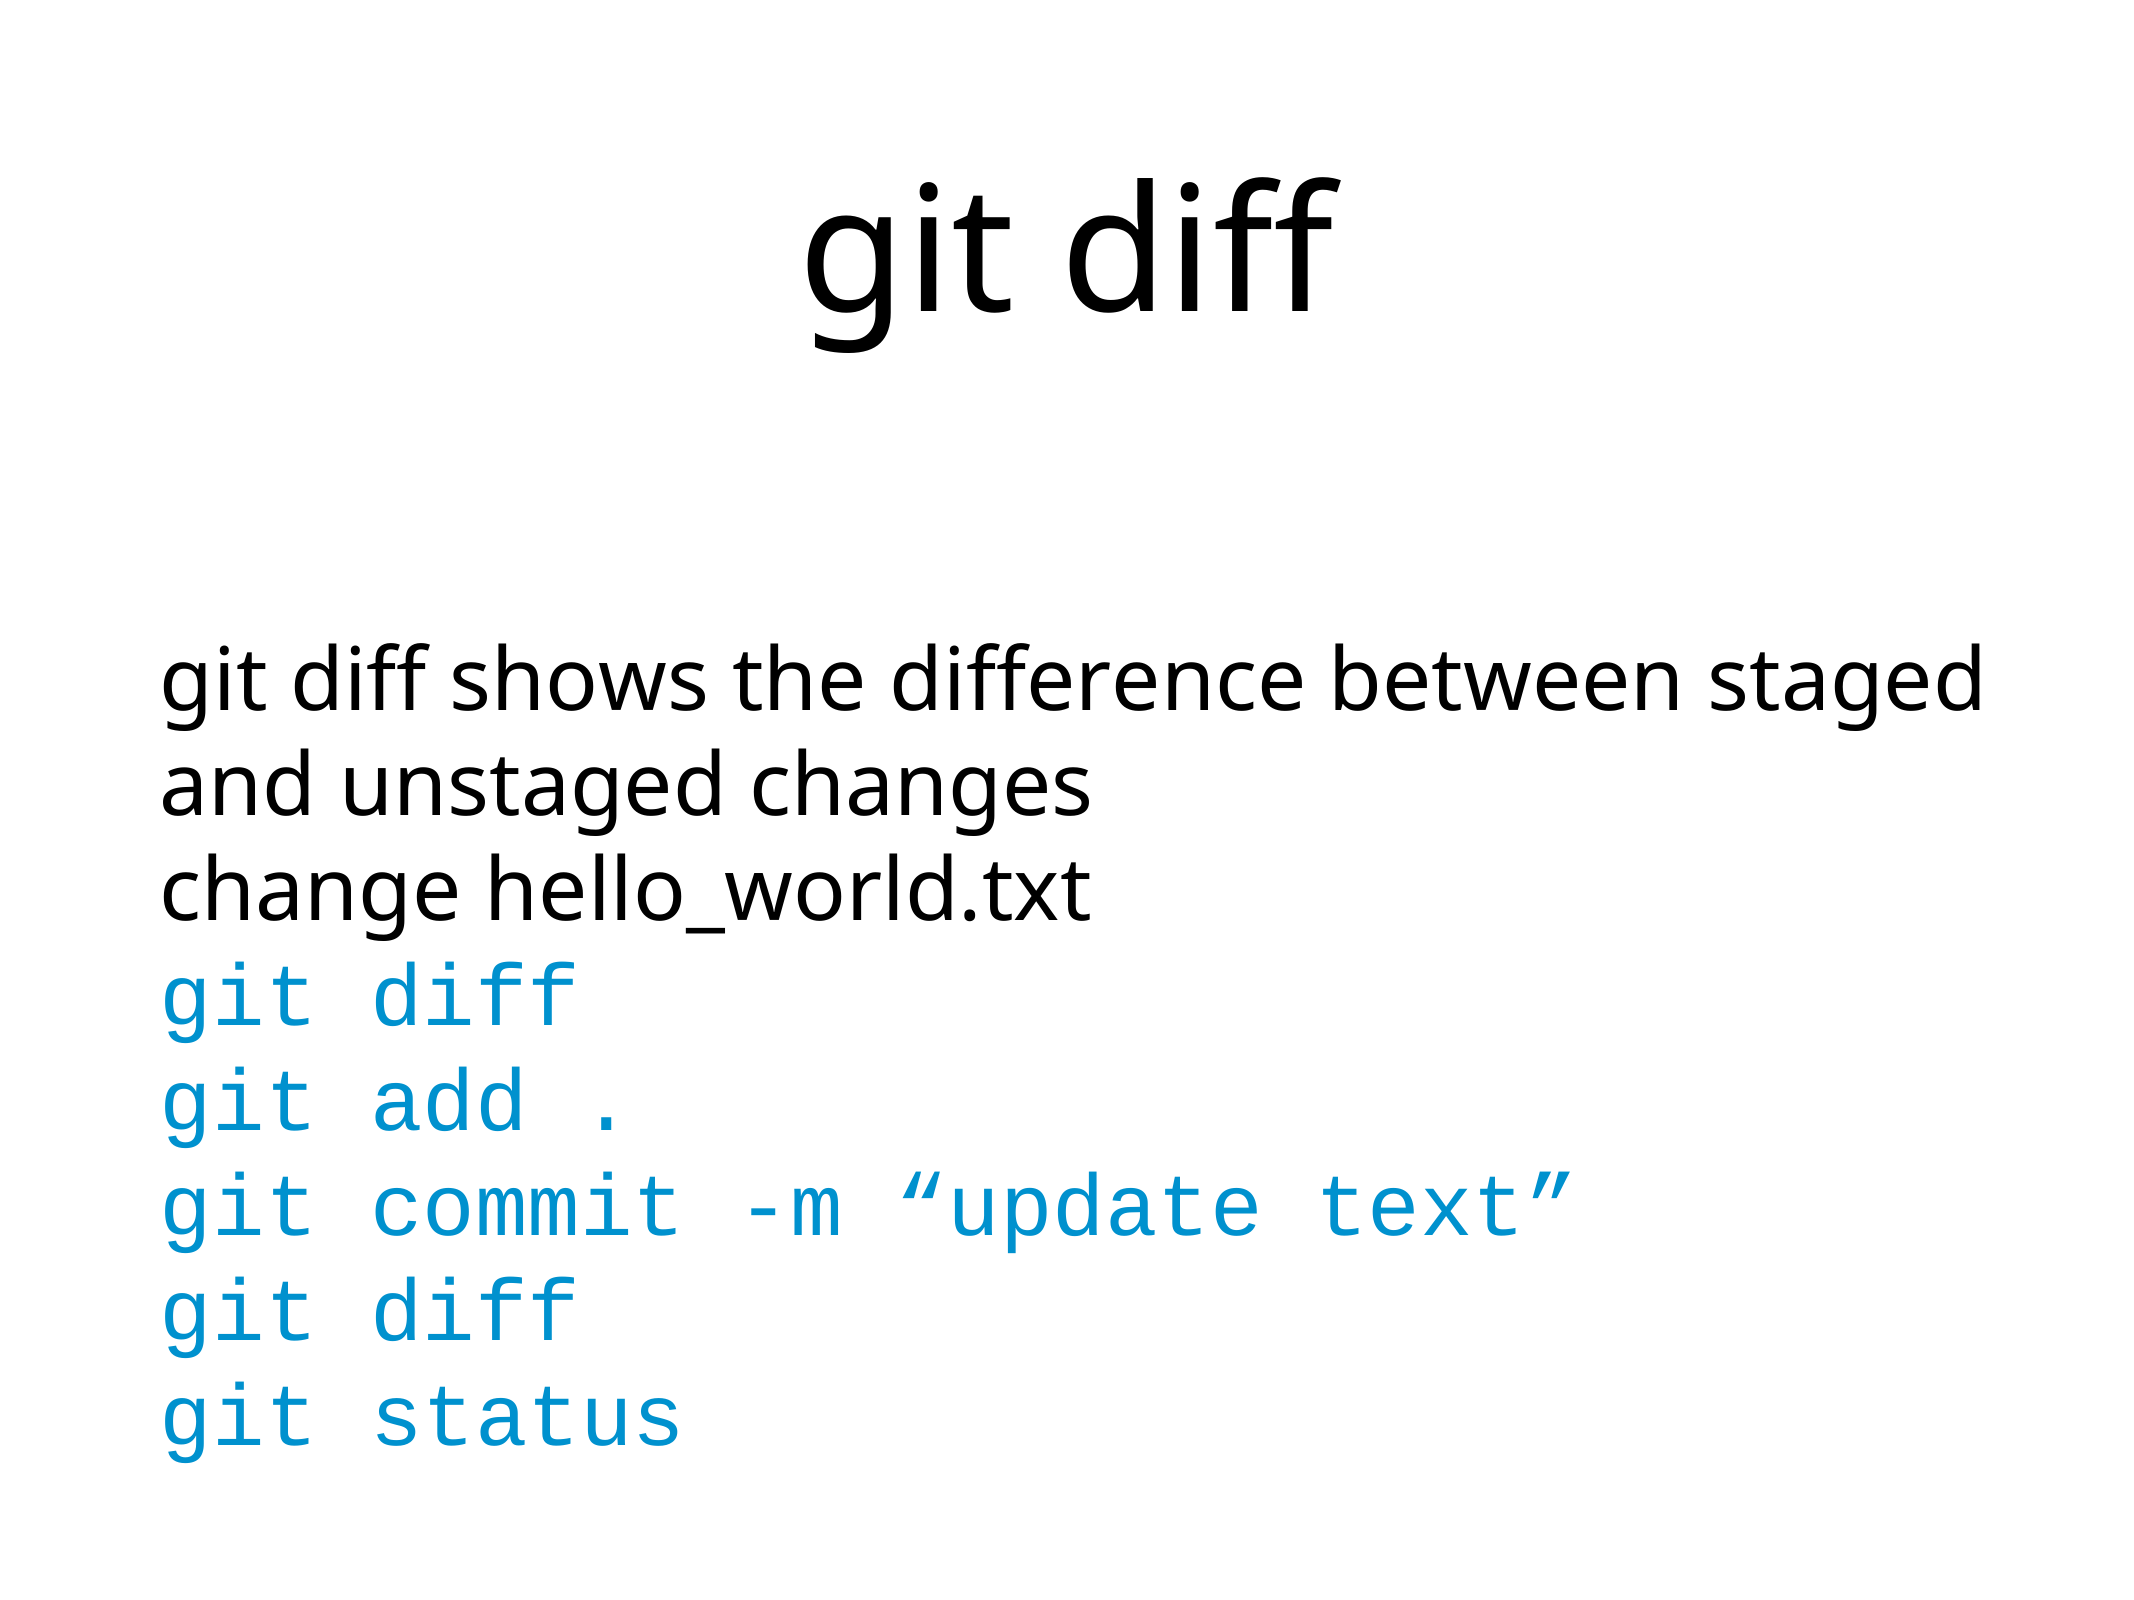

# git diff
git diff shows the difference between staged and unstaged changes
change hello_world.txt
git diff
git add .
git commit -m “update text”
git diff
git status